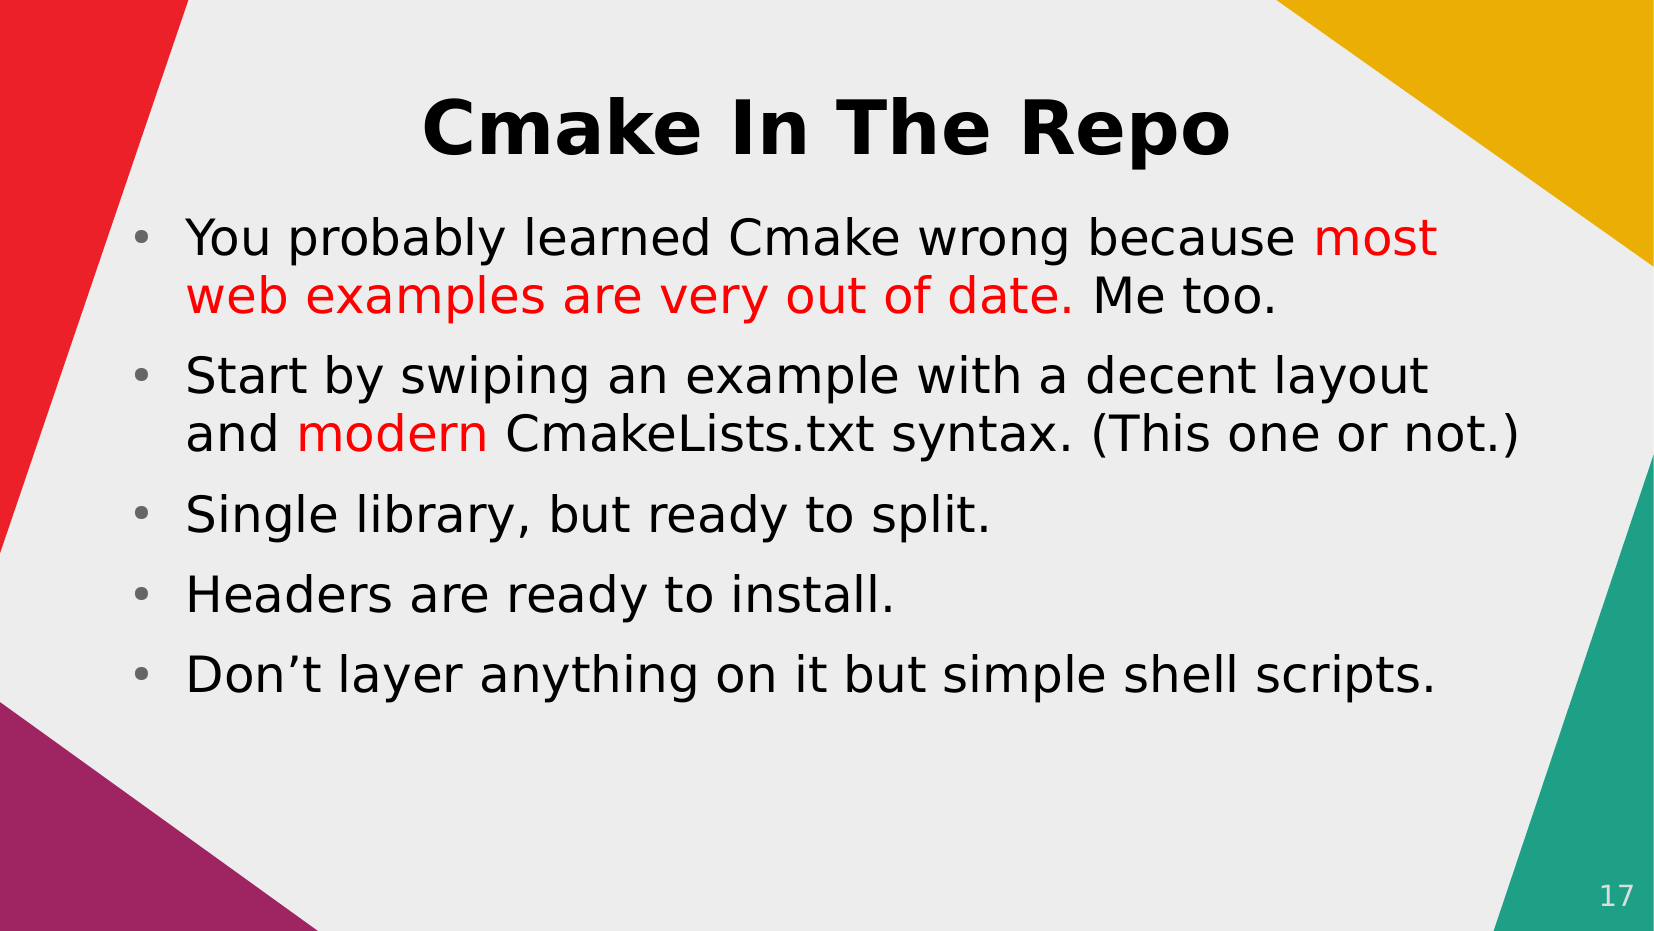

# Cmake In The Repo
You probably learned Cmake wrong because most web examples are very out of date. Me too.
Start by swiping an example with a decent layout and modern CmakeLists.txt syntax. (This one or not.)
Single library, but ready to split.
Headers are ready to install.
Don’t layer anything on it but simple shell scripts.
17